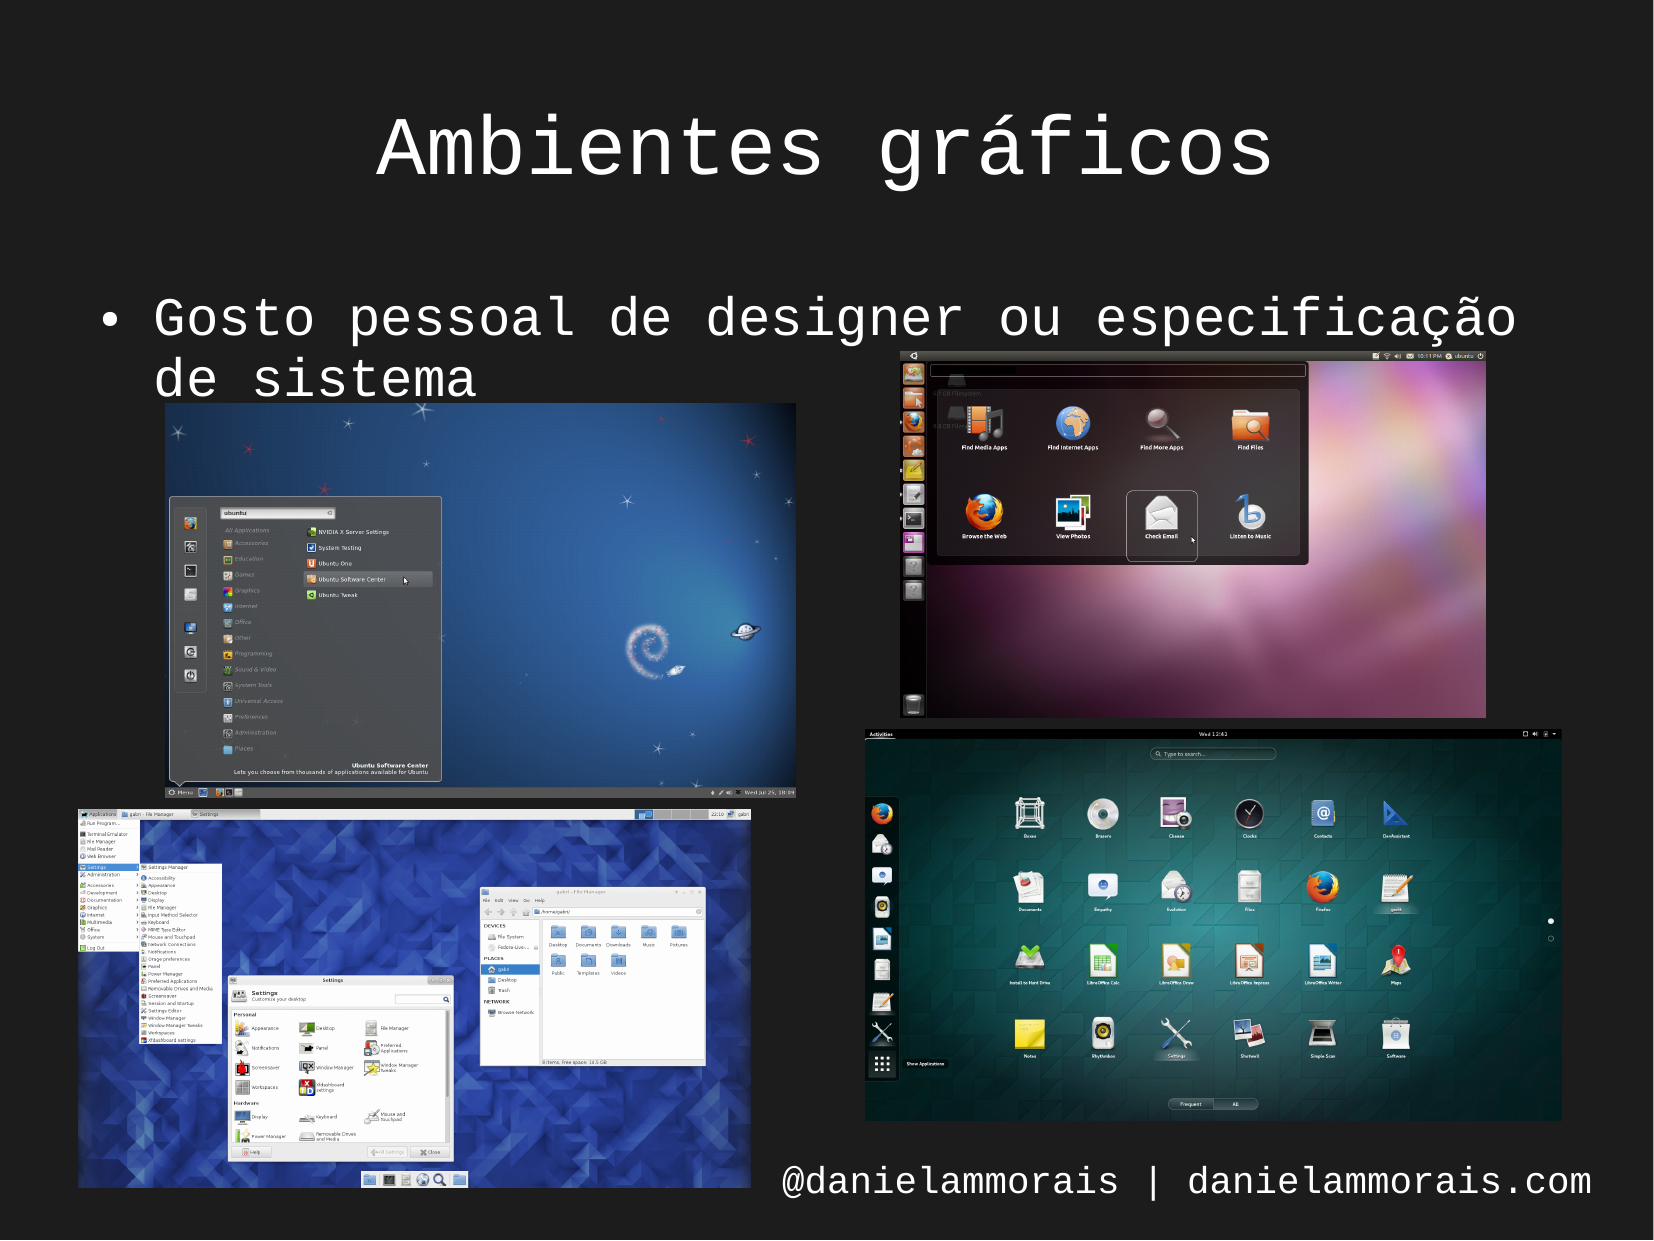

# Ambientes gráficos
Gosto pessoal de designer ou especificação de sistema
@danielammorais | danielammorais.com